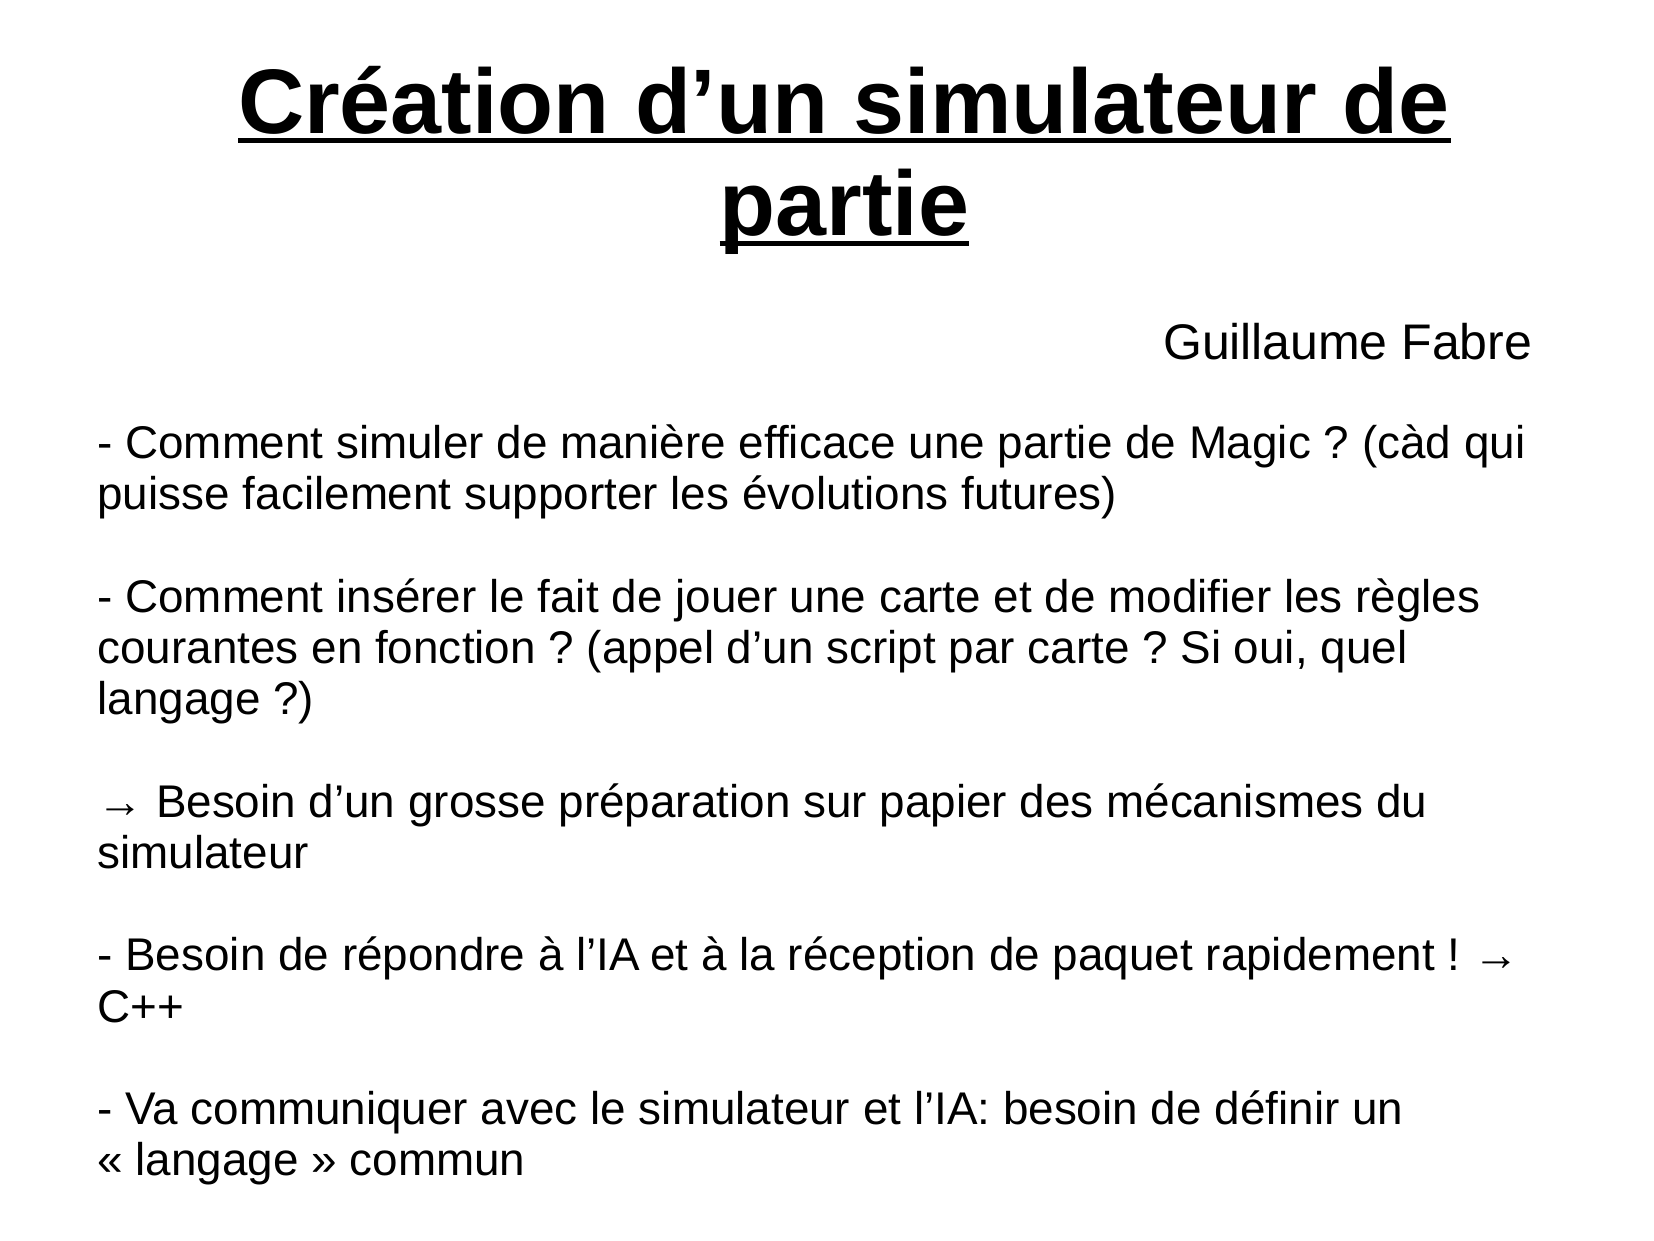

# Création d’un simulateur de partie
Guillaume Fabre
- Comment simuler de manière efficace une partie de Magic ? (càd qui puisse facilement supporter les évolutions futures)
- Comment insérer le fait de jouer une carte et de modifier les règles courantes en fonction ? (appel d’un script par carte ? Si oui, quel langage ?)
→ Besoin d’un grosse préparation sur papier des mécanismes du simulateur
- Besoin de répondre à l’IA et à la réception de paquet rapidement ! → C++
- Va communiquer avec le simulateur et l’IA: besoin de définir un « langage » commun